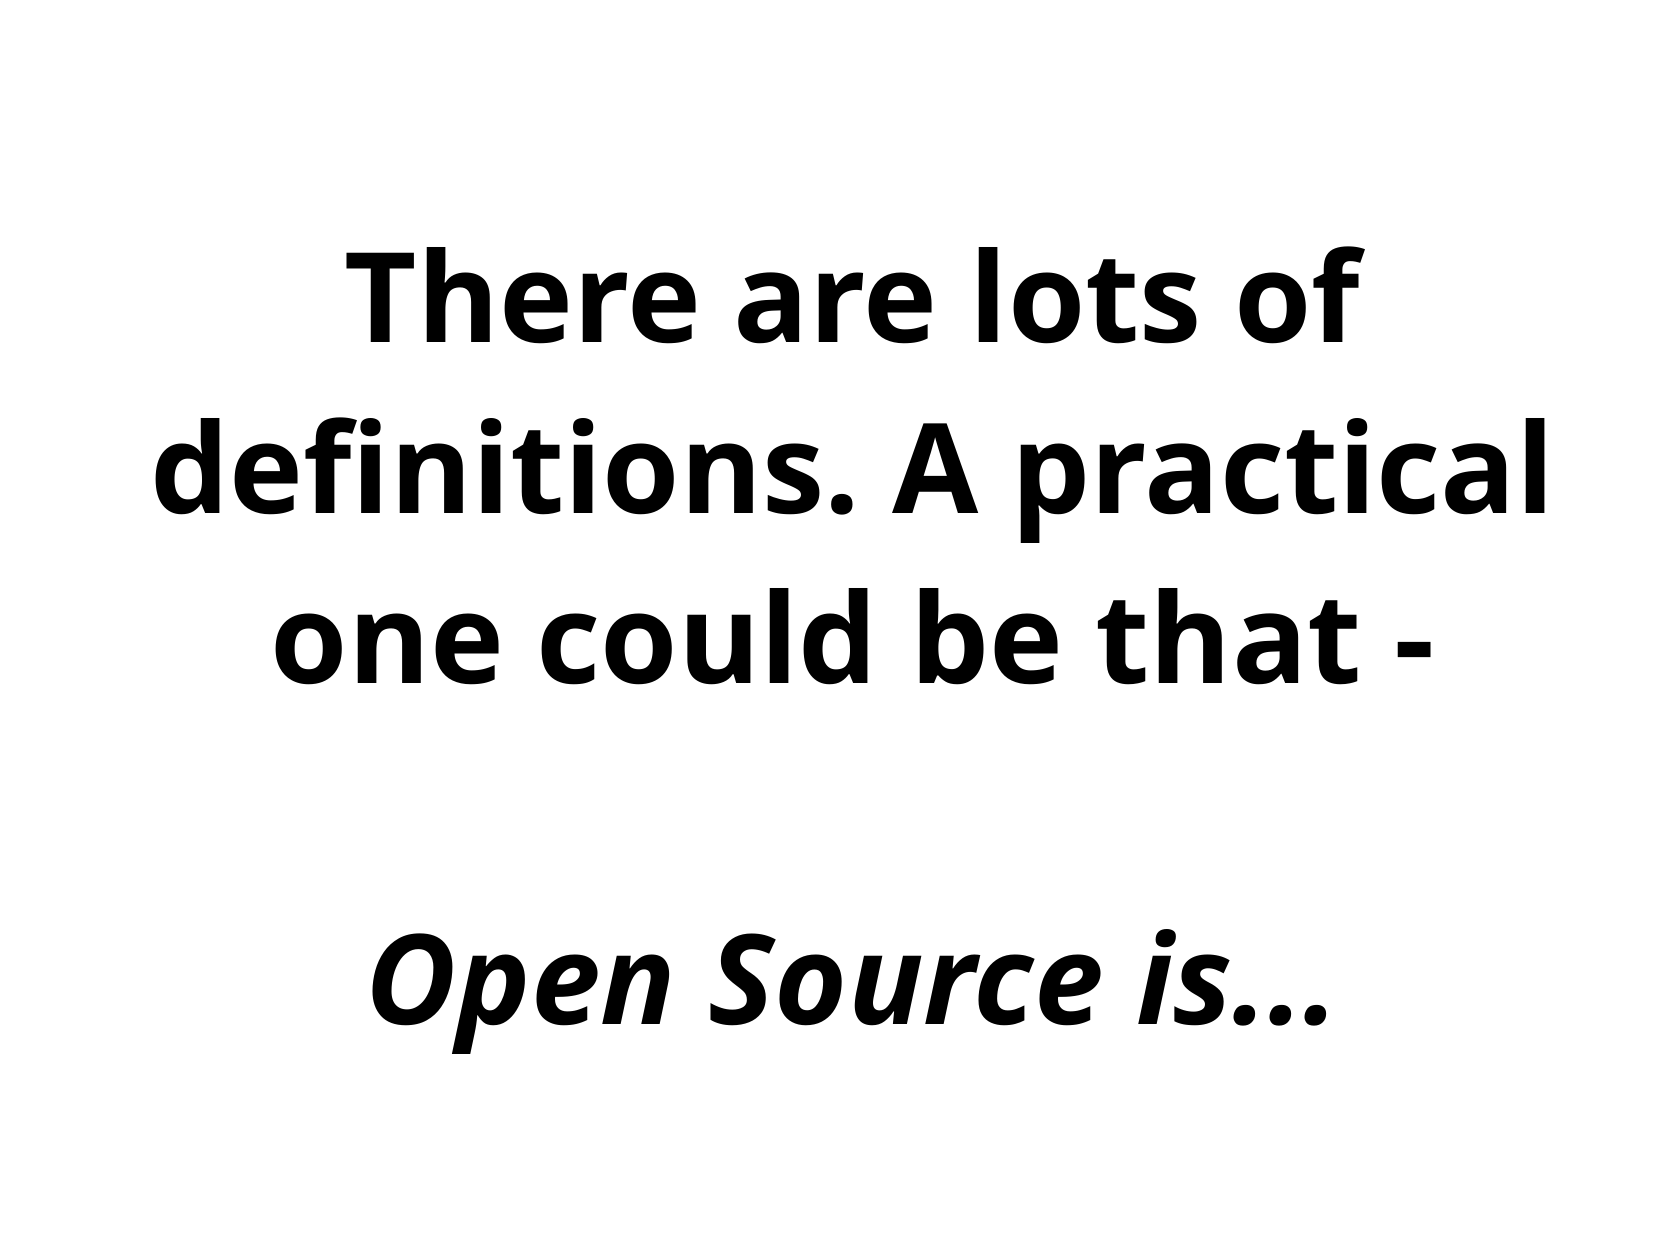

There are lots of definitions. A practical one could be that -
Open Source is...